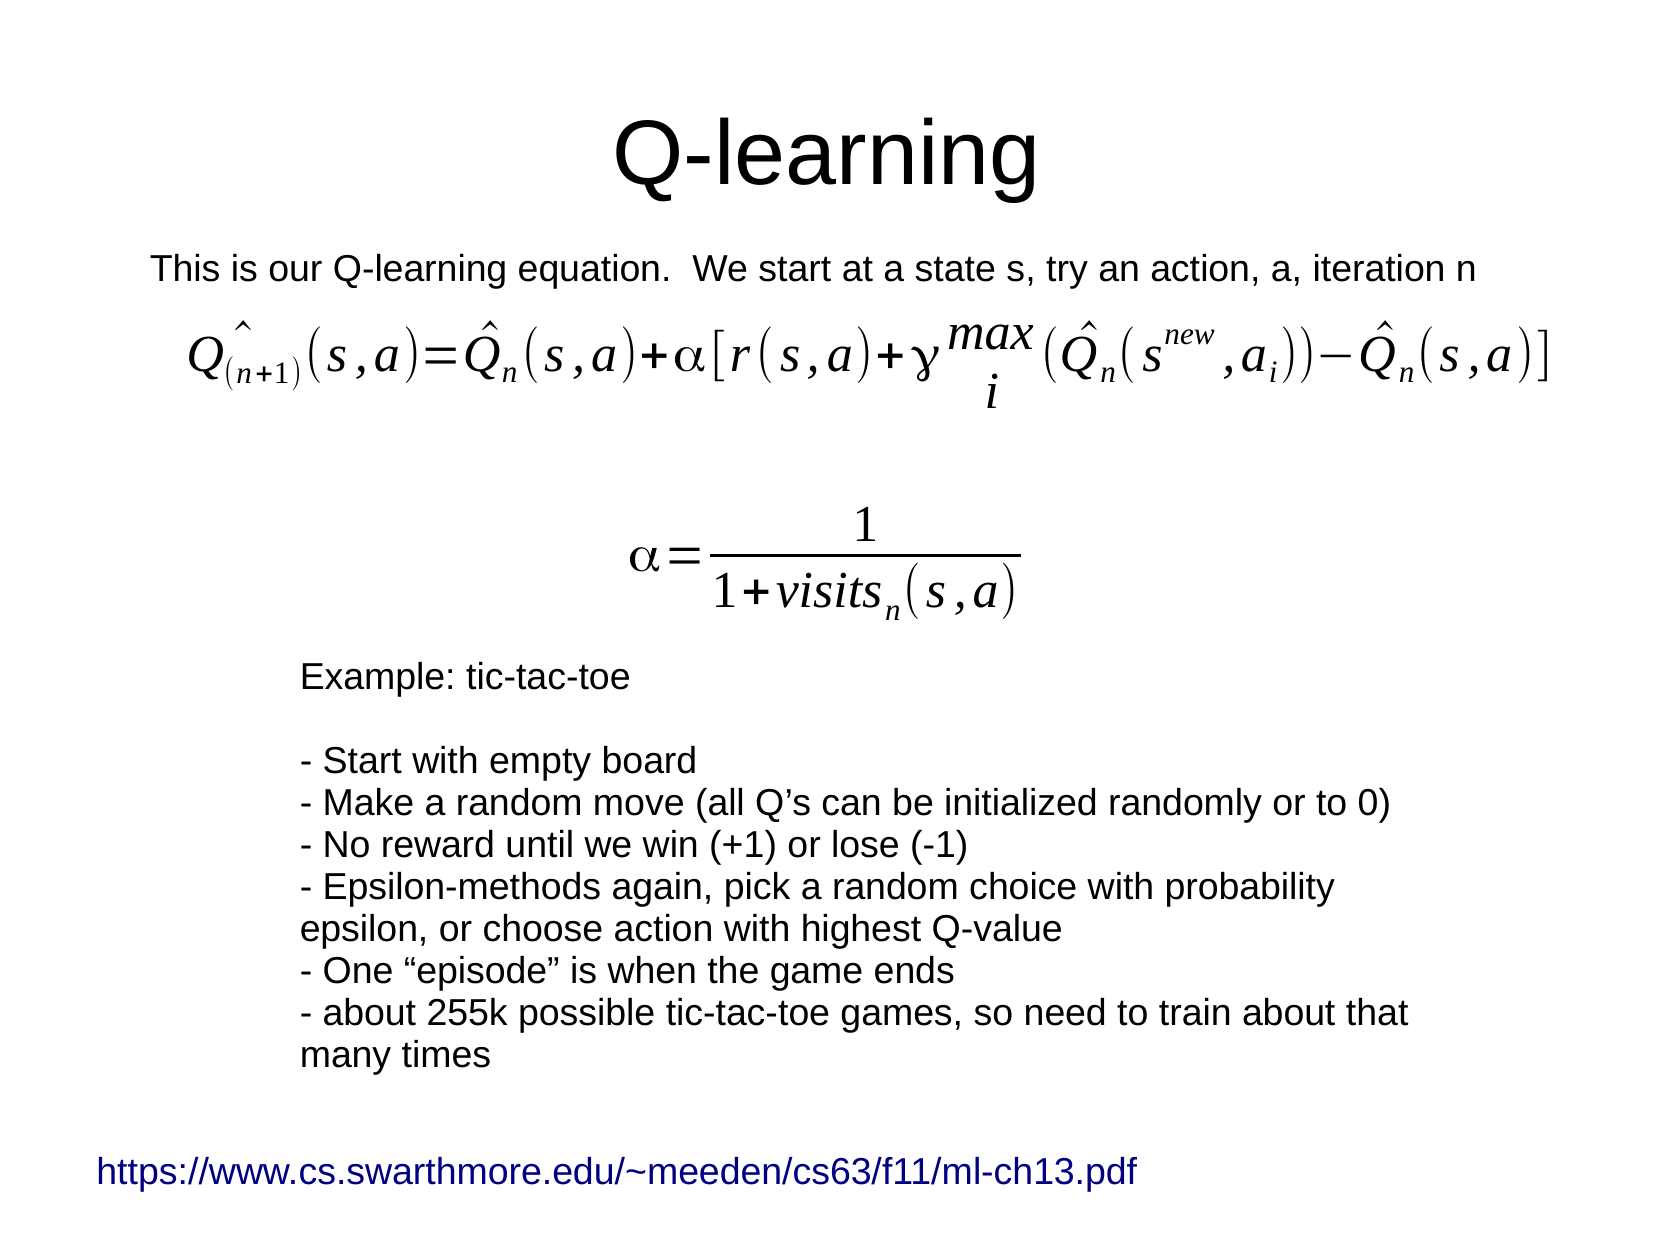

# Q-learning
This is our Q-learning equation. We start at a state s, try an action, a, iteration n
Example: tic-tac-toe
- Start with empty board
- Make a random move (all Q’s can be initialized randomly or to 0)
- No reward until we win (+1) or lose (-1)
- Epsilon-methods again, pick a random choice with probability epsilon, or choose action with highest Q-value
- One “episode” is when the game ends
- about 255k possible tic-tac-toe games, so need to train about that many times
https://www.cs.swarthmore.edu/~meeden/cs63/f11/ml-ch13.pdf